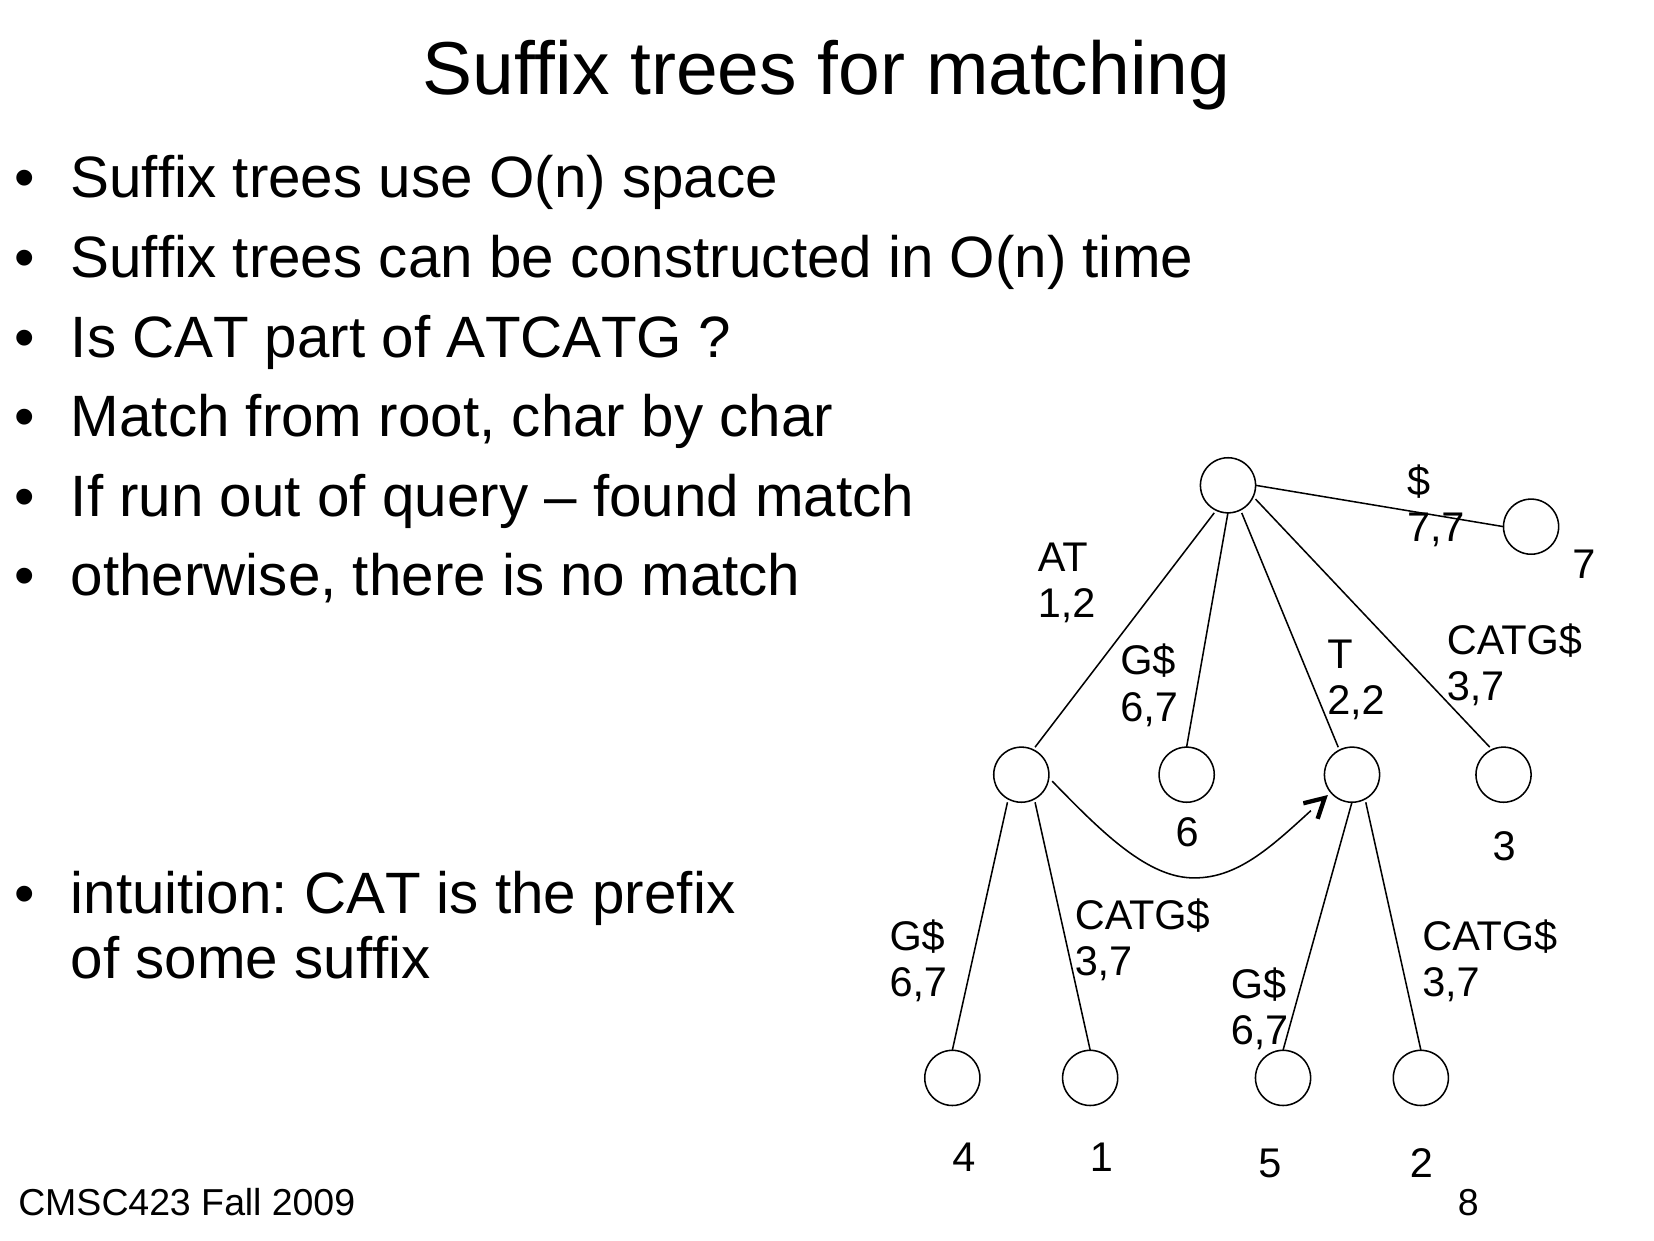

# Suffix trees for matching
Suffix trees use O(n) space
Suffix trees can be constructed in O(n) time
Is CAT part of ATCATG ?
Match from root, char by char
If run out of query – found match
otherwise, there is no match
intuition: CAT is the prefix
of some suffix
$
7,7
AT
1,2
7
CATG$
3,7
T
2,2
G$
6,7
6
3
CATG$
3,7
G$
6,7
CATG$
3,7
G$
6,7
4
1
5
2
CMSC423 Fall 2009
8